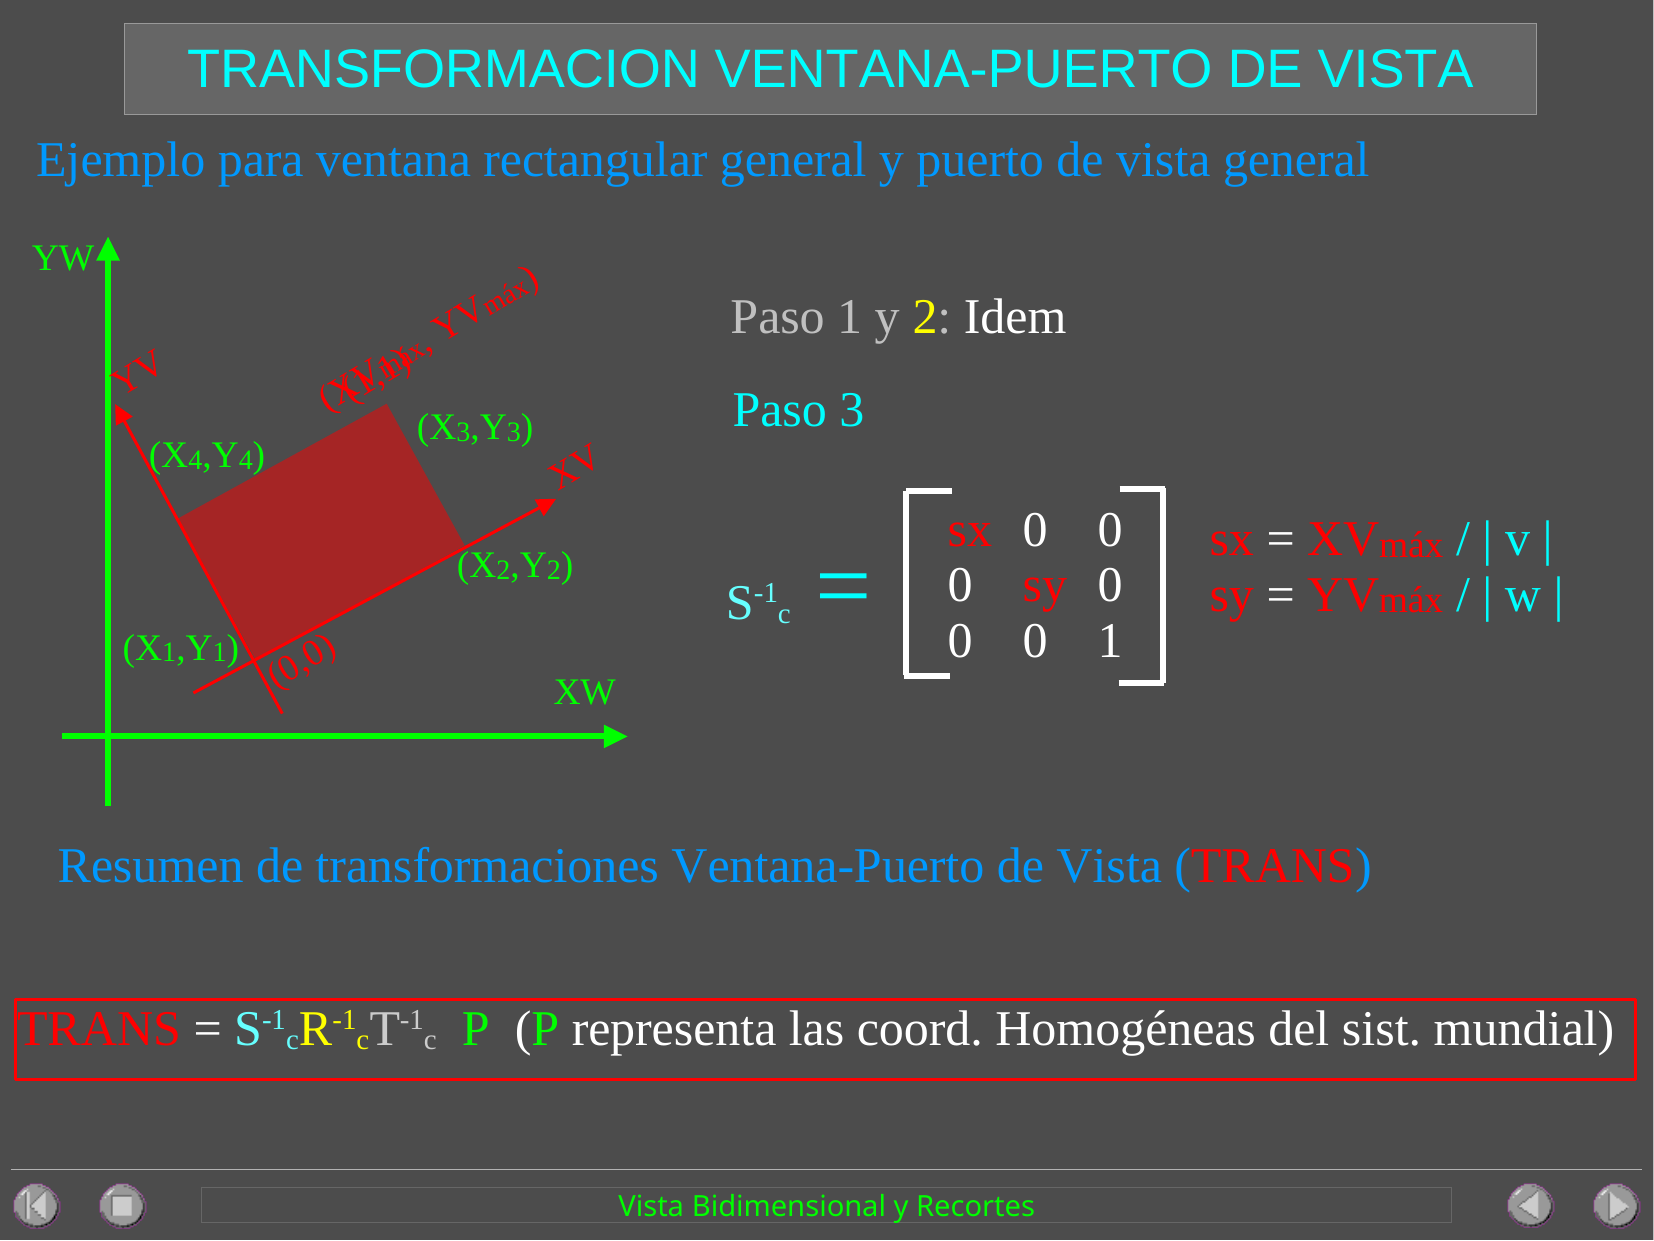

# TRANSFORMACION VENTANA-PUERTO DE VISTA
Ejemplo para ventana rectangular general y puerto de vista general
(XVmáx, YVmáx)
(0,0)
YW
Paso 1 y 2: Idem
(1,1)
YV
Paso 3
(X3,Y3)
(X4,Y4)
XV
sx	0	0
0	sy	0
0	0	1
S-1c =
sx = XVmáx / | v |
sy = YVmáx / | w |
(X2,Y2)
(X1,Y1)
XW
Resumen de transformaciones Ventana-Puerto de Vista (TRANS)
TRANS = S-1cR-1cT-1c P (P representa las coord. Homogéneas del sist. mundial)